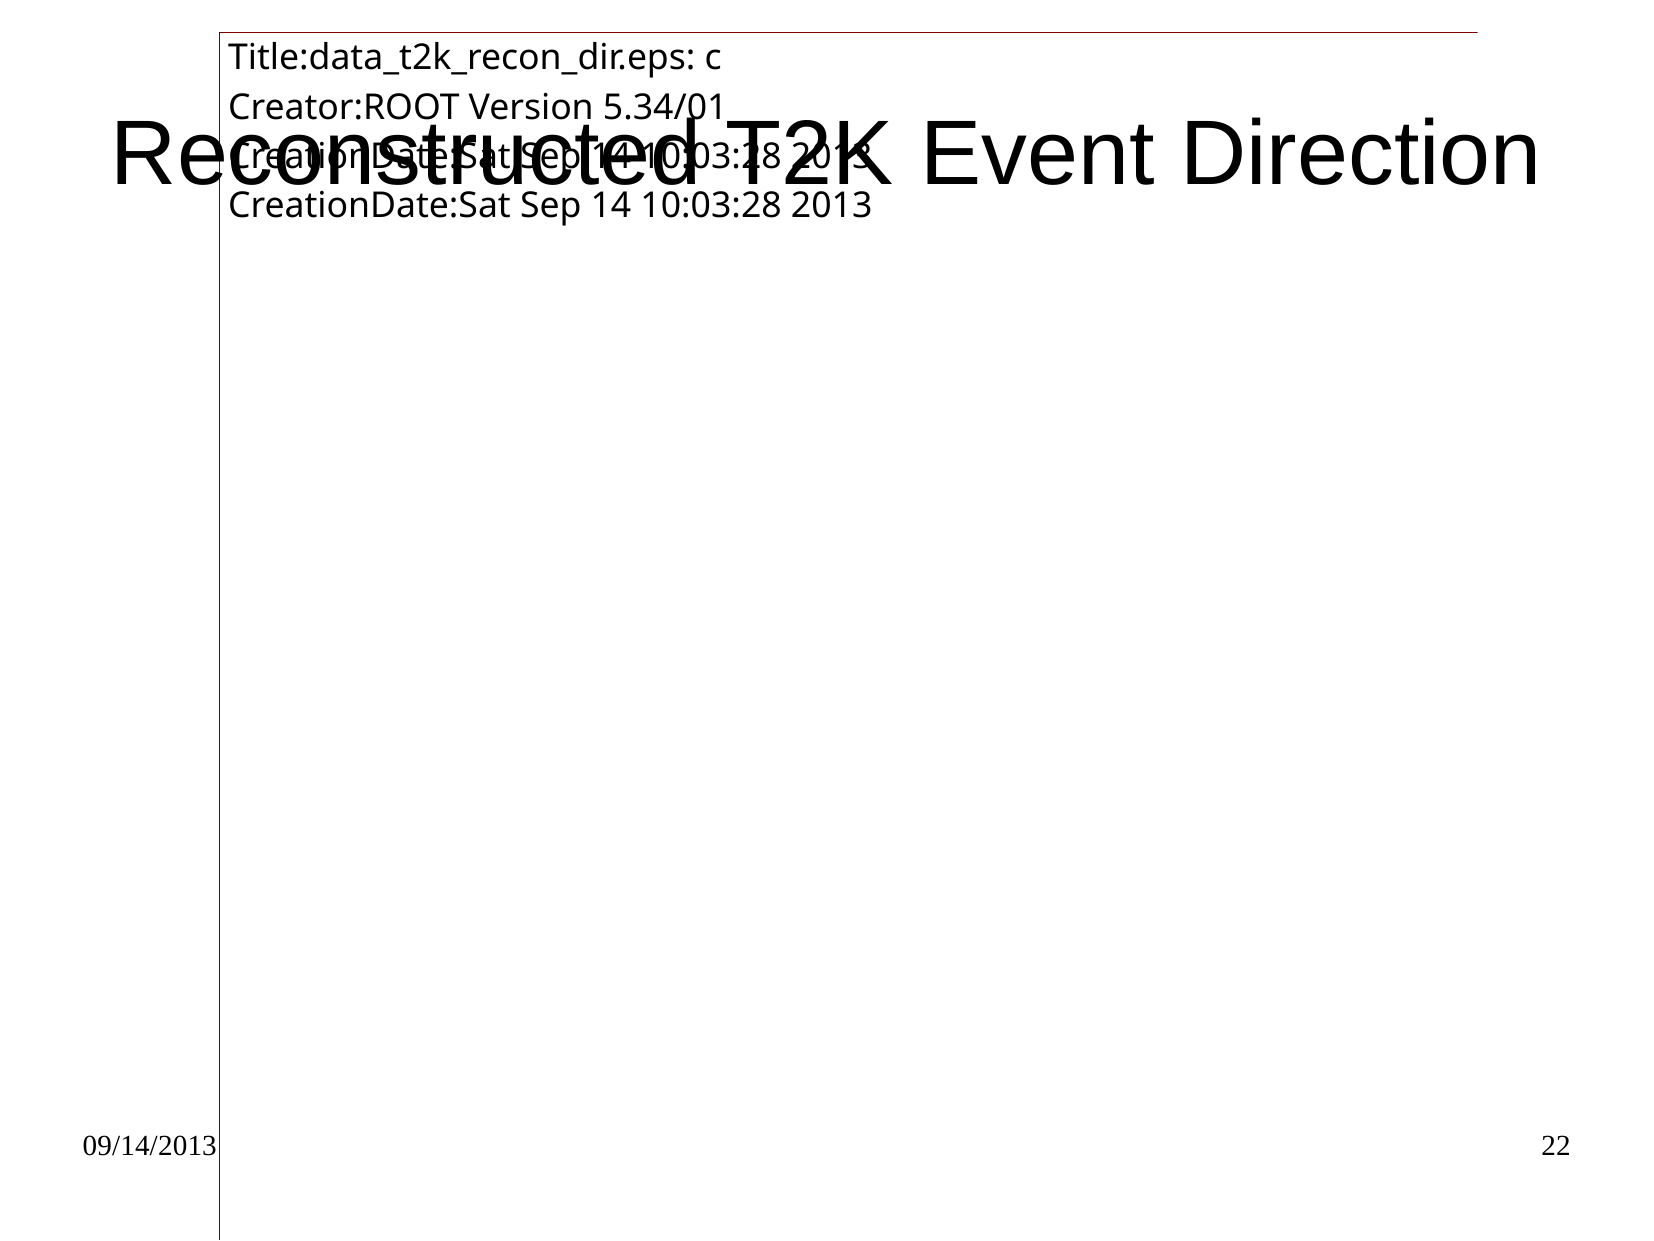

# Reconstructed T2K Event Direction
09/14/2013
22